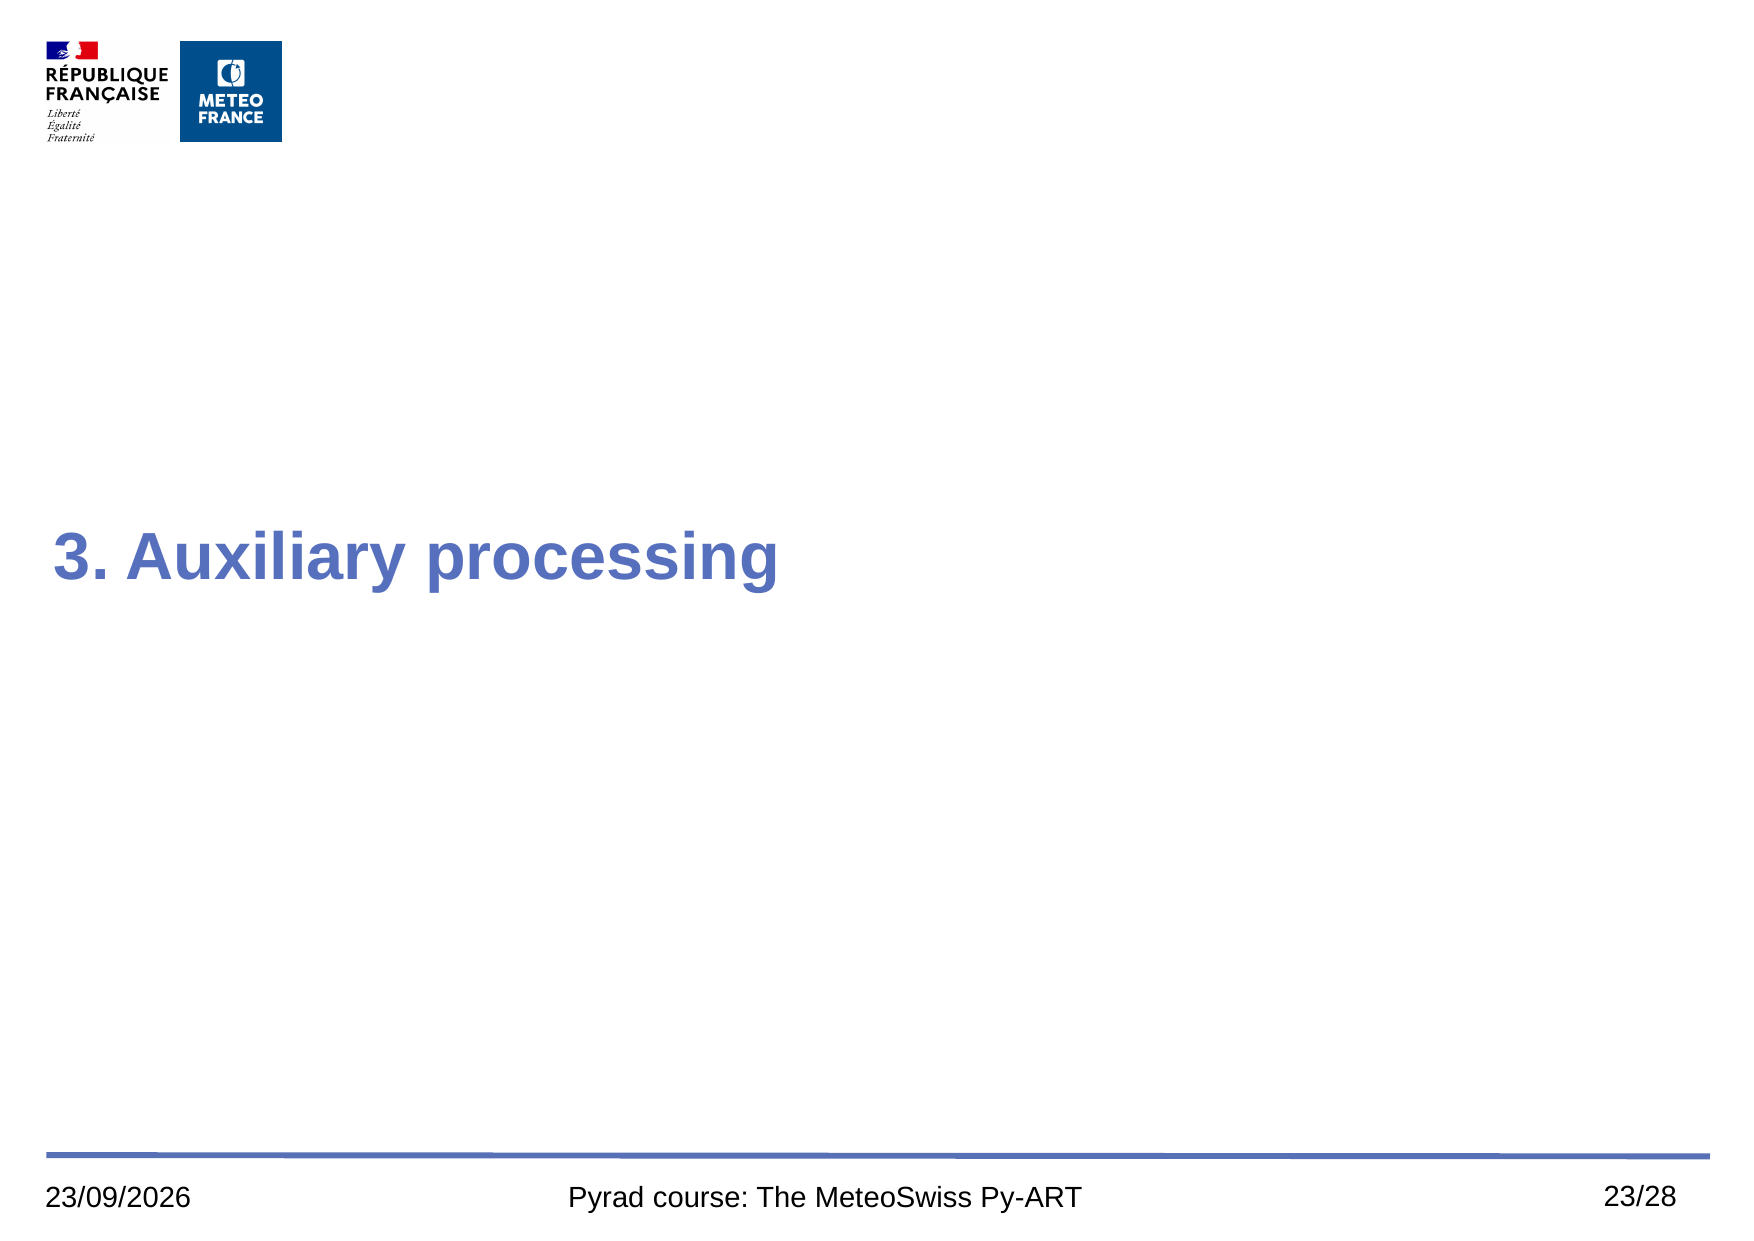

# 3. Auxiliary processing
23
Pyrad course: The MeteoSwiss Py-ART